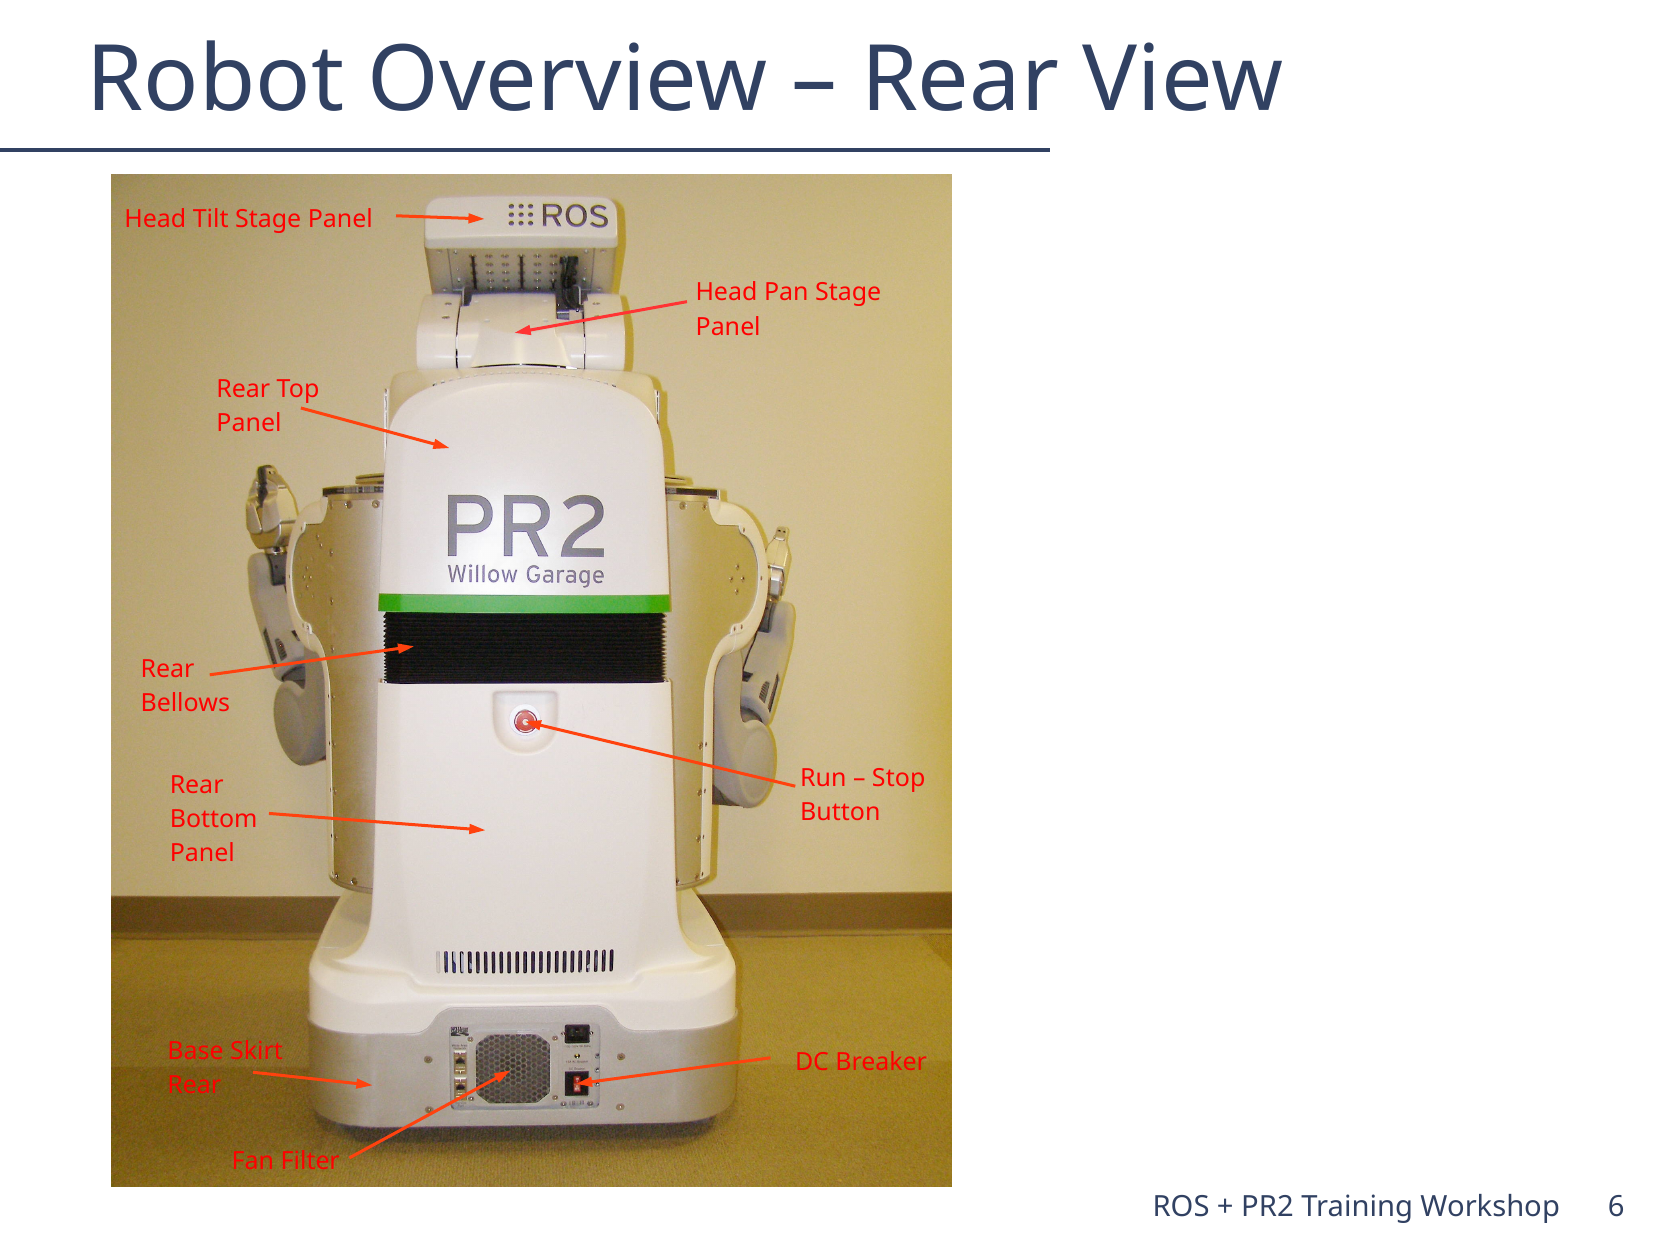

# Robot Overview – Rear View
Head Tilt Stage Panel
Head Pan Stage Panel
Rear Top Panel
Rear Bellows
Run – Stop
Button
Rear Bottom Panel
Base Skirt Rear
DC Breaker
Fan Filter